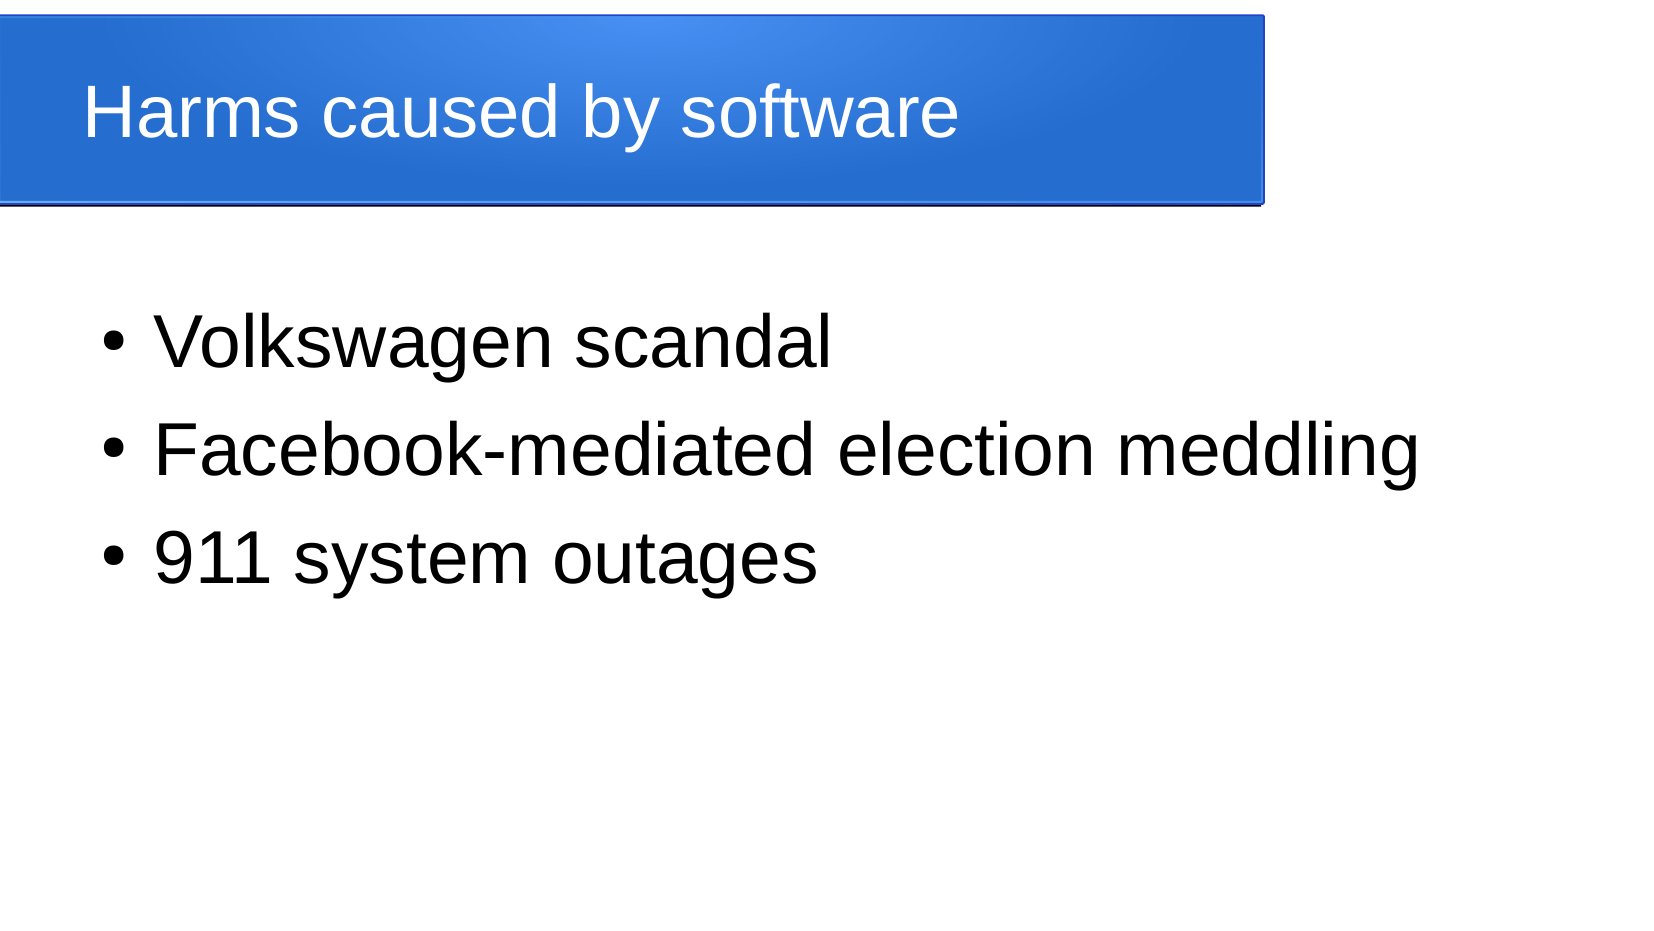

# Harms caused by software
Volkswagen scandal
Facebook-mediated election meddling
911 system outages